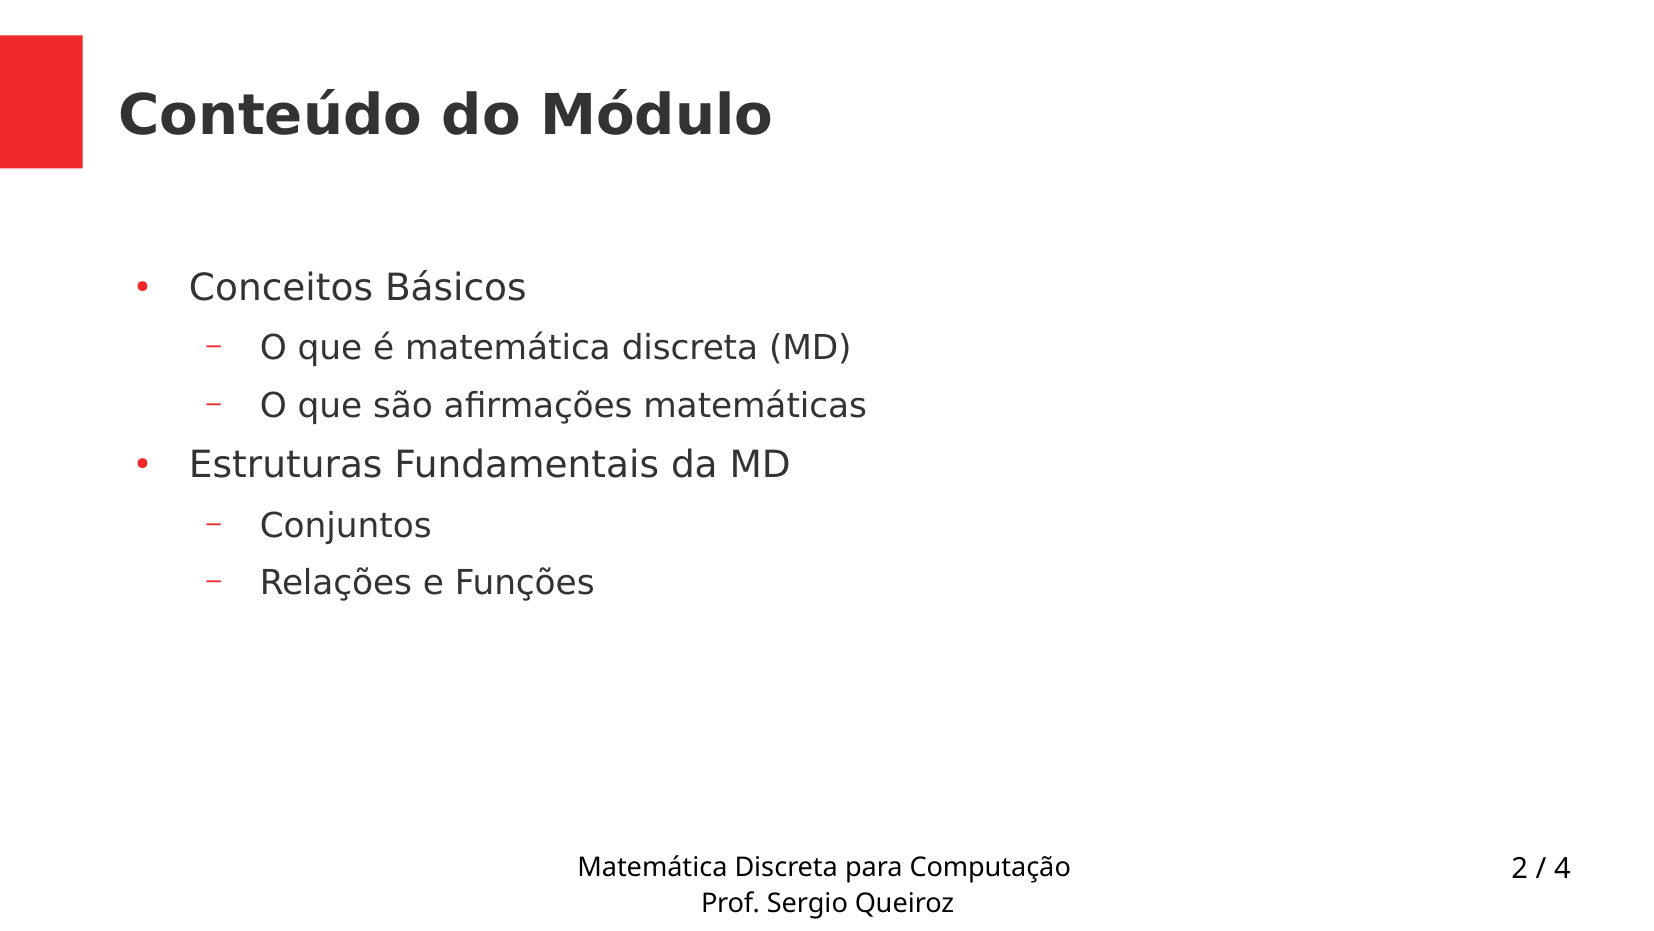

# Conteúdo do Módulo
Conceitos Básicos
O que é matemática discreta (MD)
O que são afirmações matemáticas
Estruturas Fundamentais da MD
Conjuntos
Relações e Funções
2